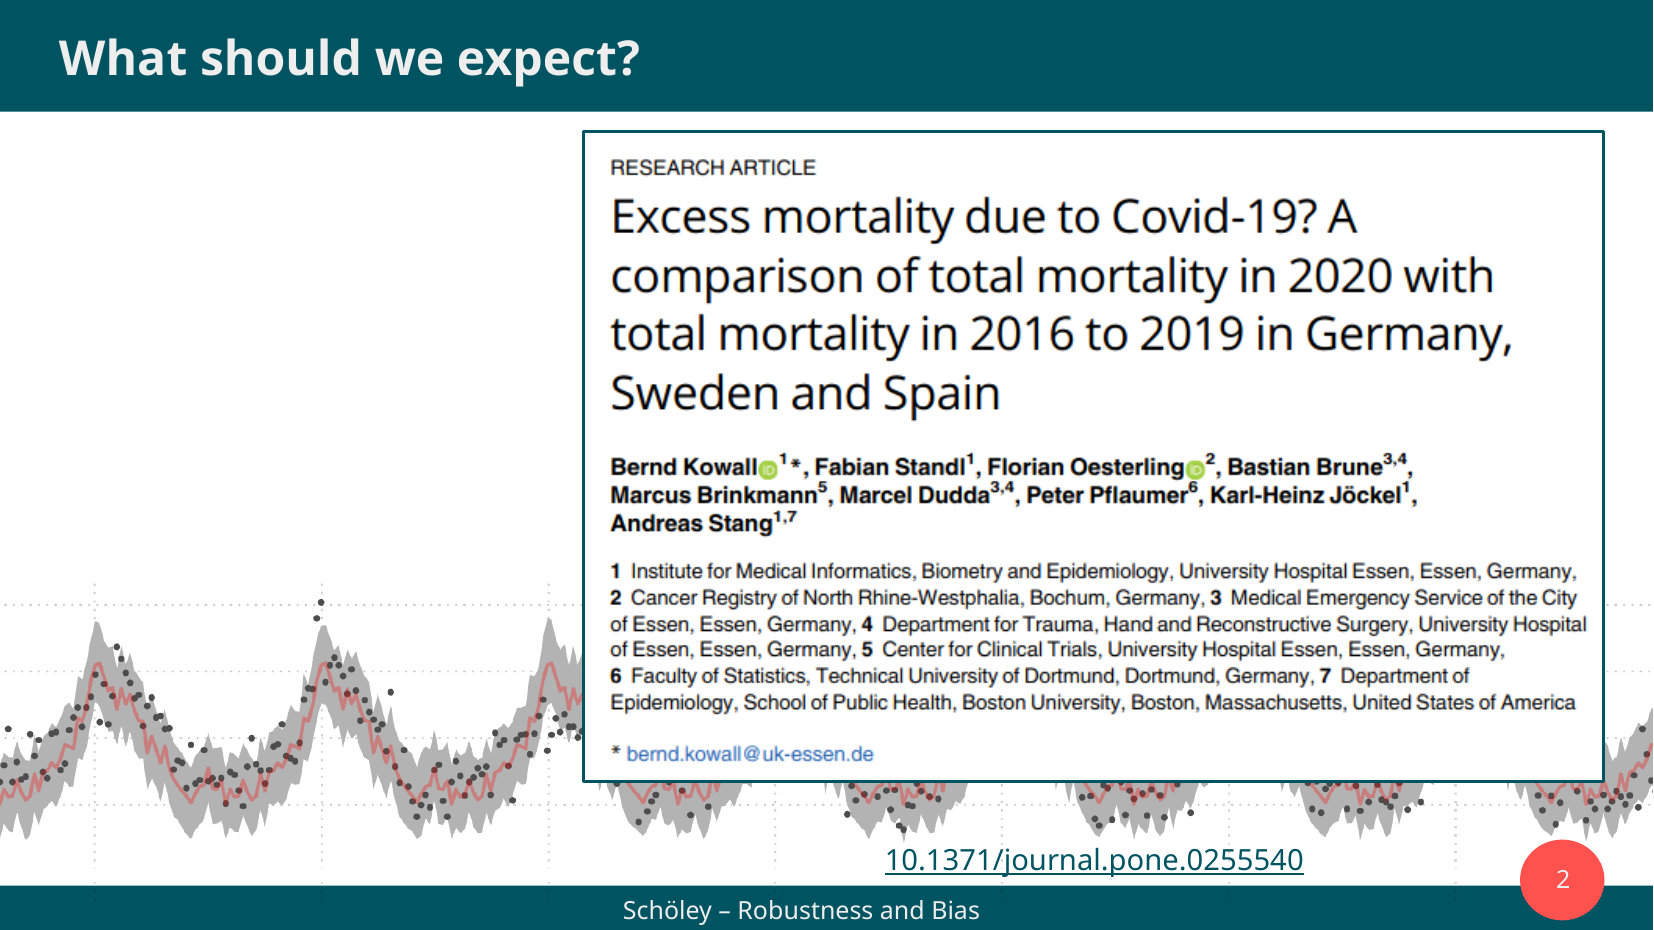

# What should we expect?
10.1371/journal.pone.0255540
2
Schöley – Robustness and Bias